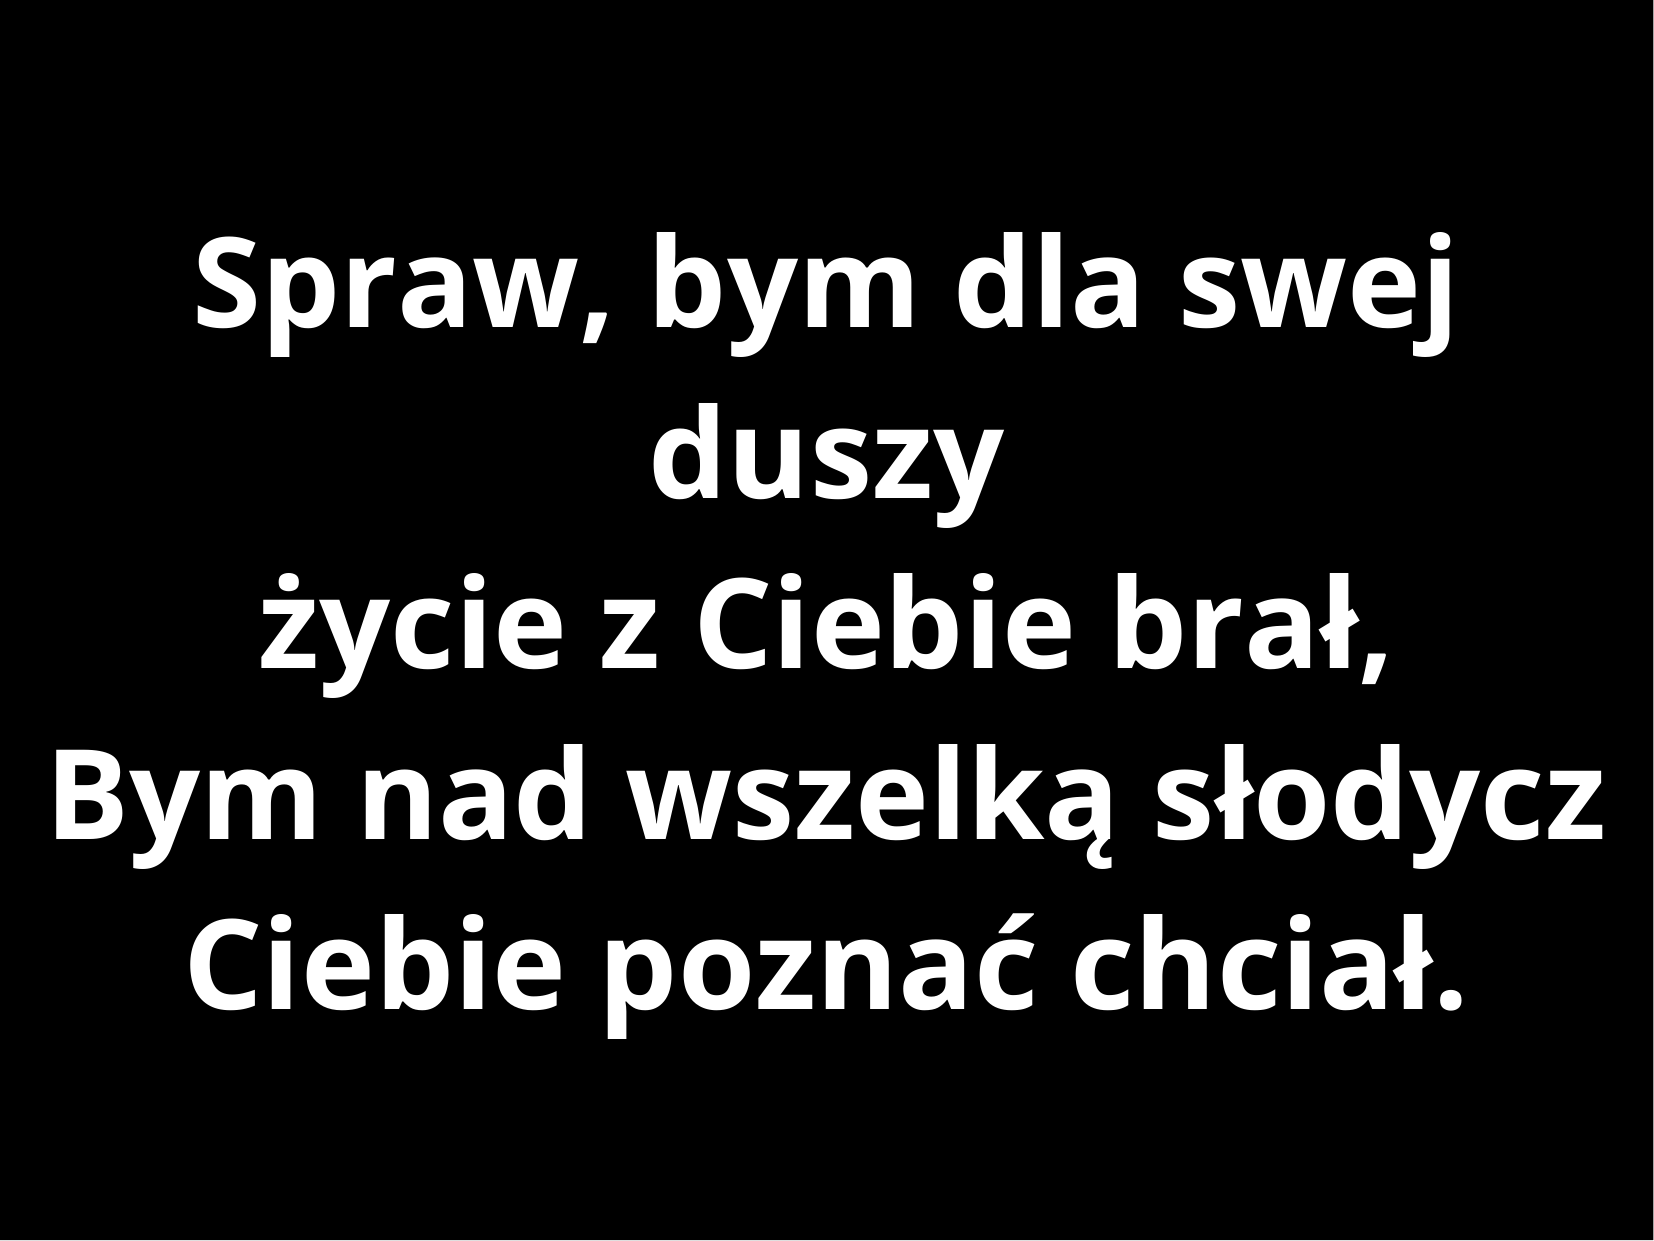

# Spraw, bym dla swej duszy życie z Ciebie brał, Bym nad wszelką słodycz Ciebie poznać chciał.